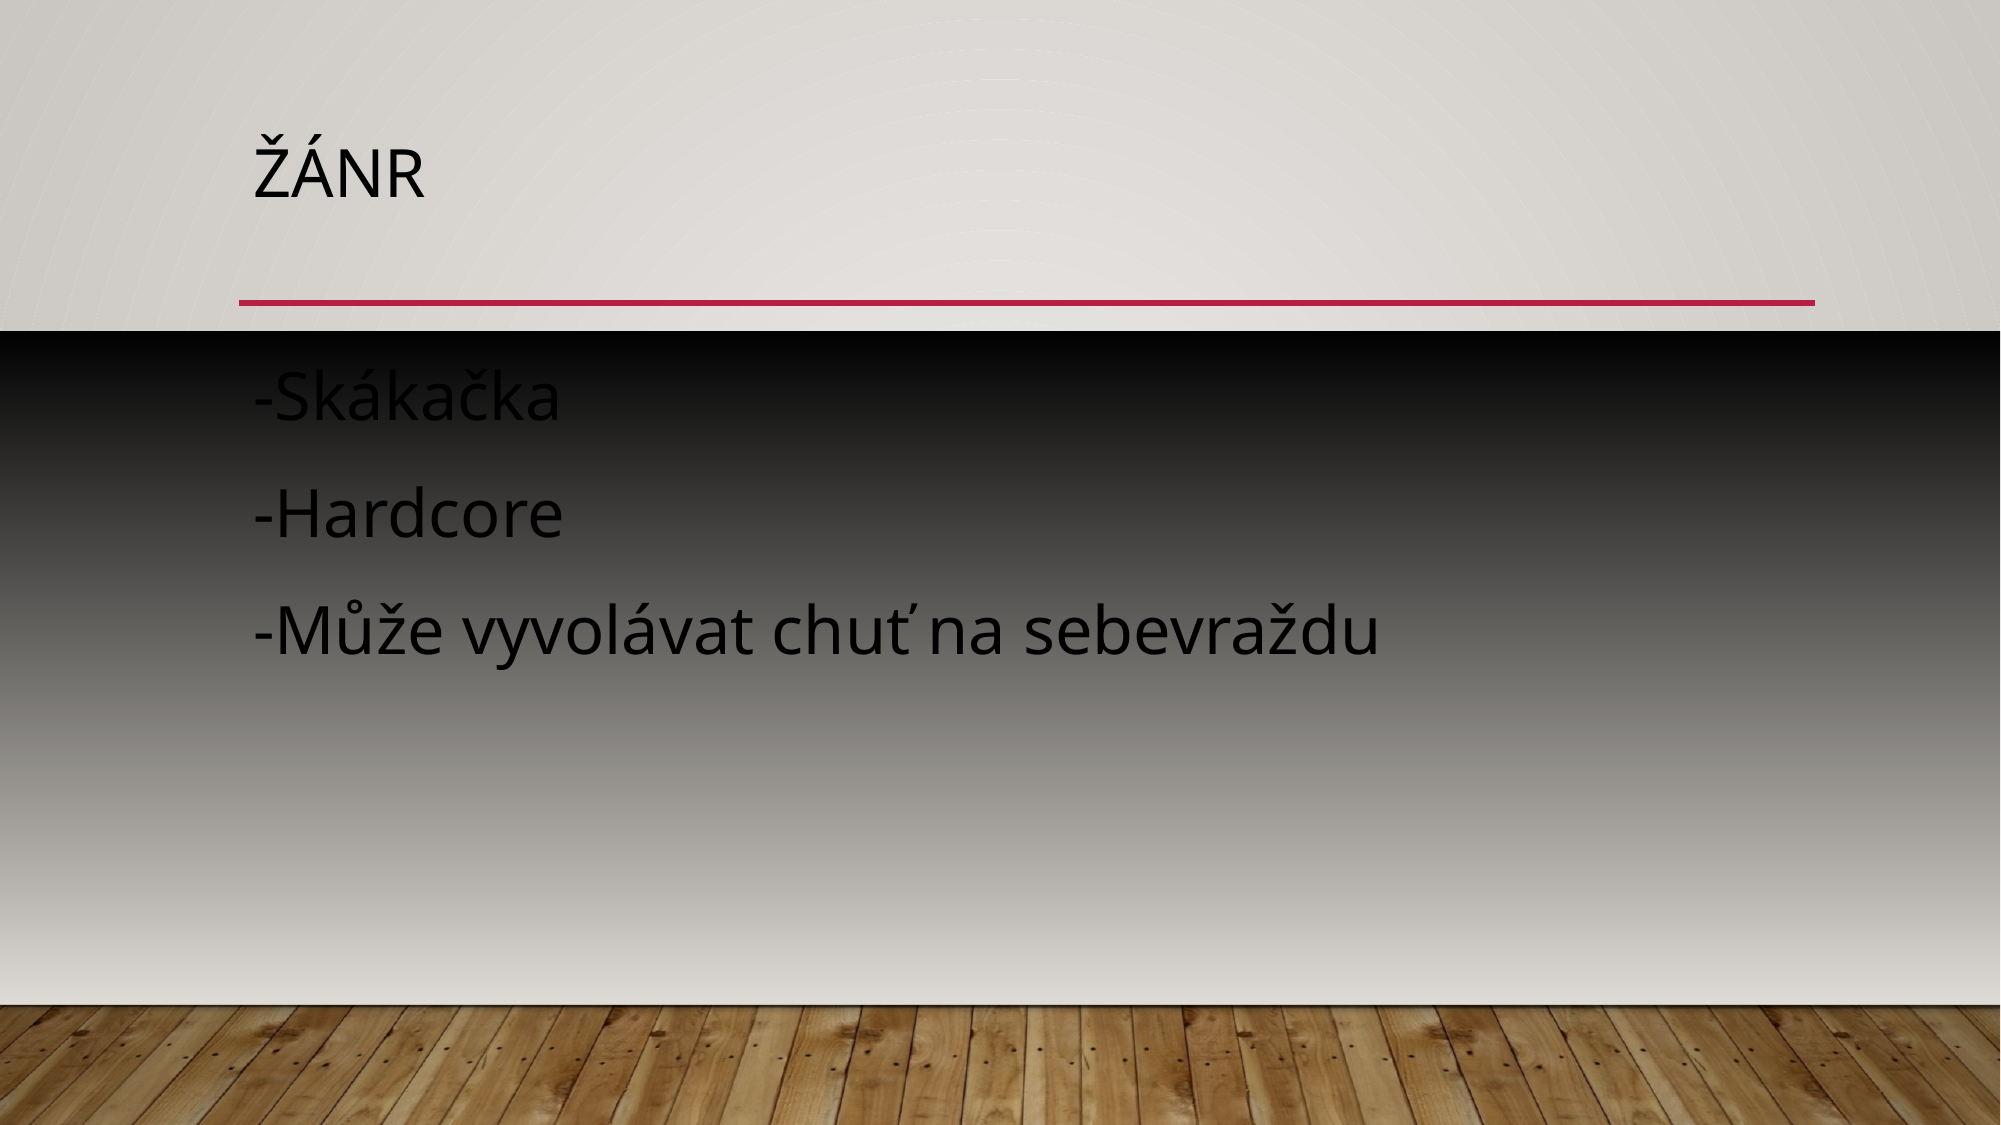

# Žánr
-Skákačka
-Hardcore
-Může vyvolávat chuť na sebevraždu